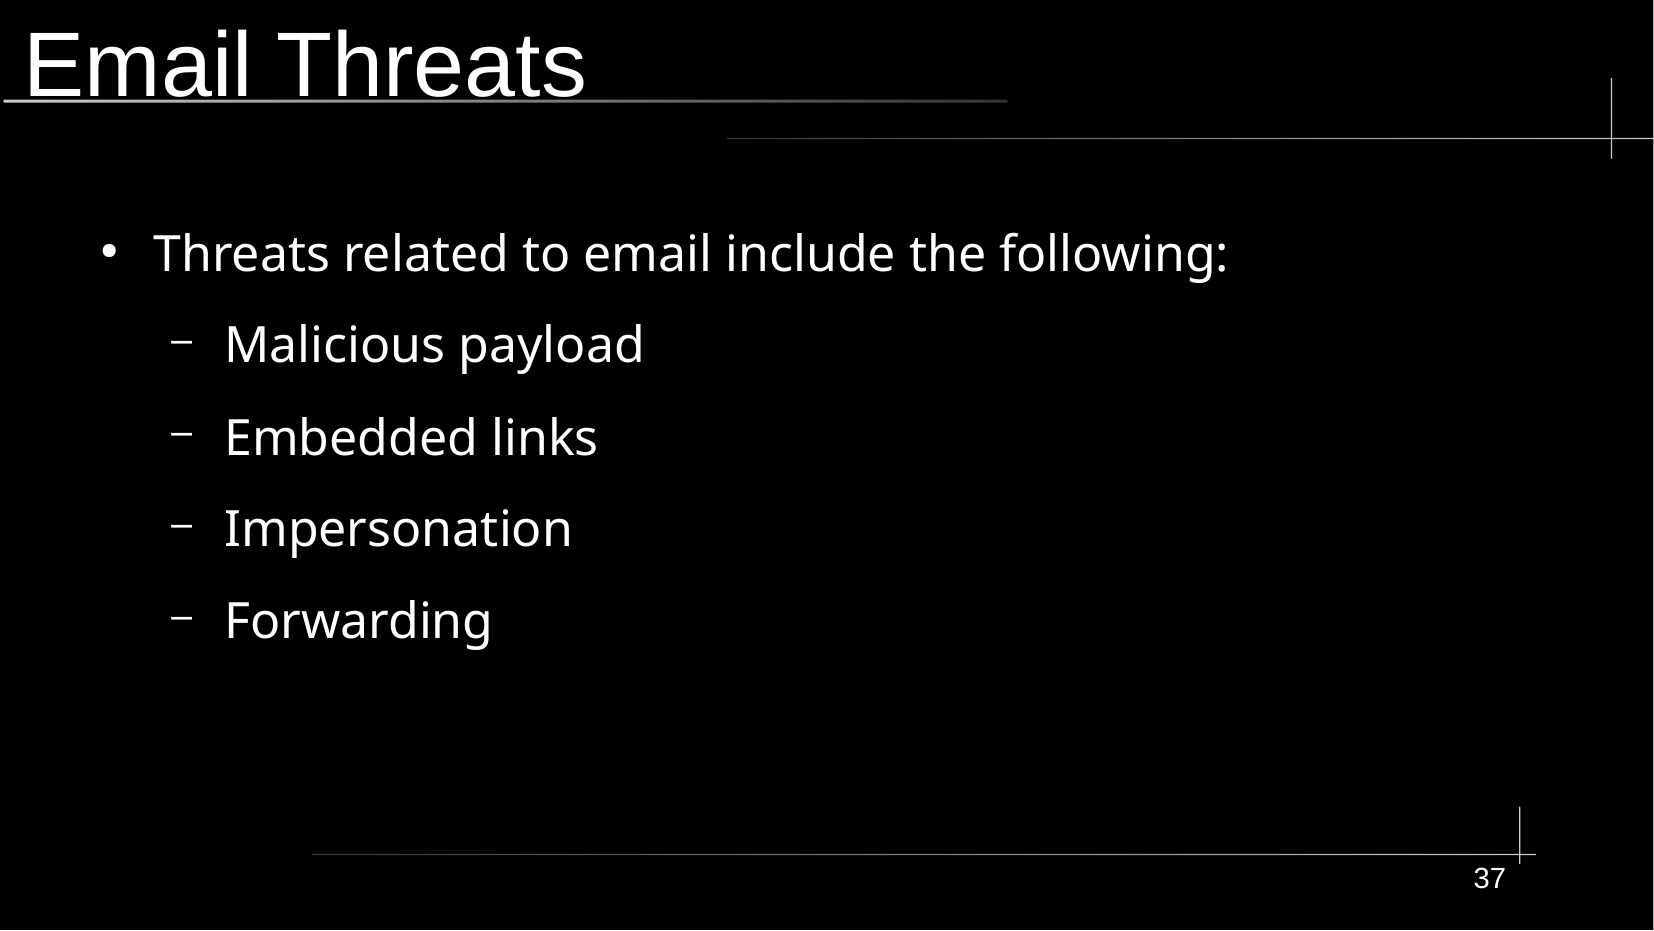

# Email Threats
Threats related to email include the following:
Malicious payload
Embedded links
Impersonation
Forwarding
37